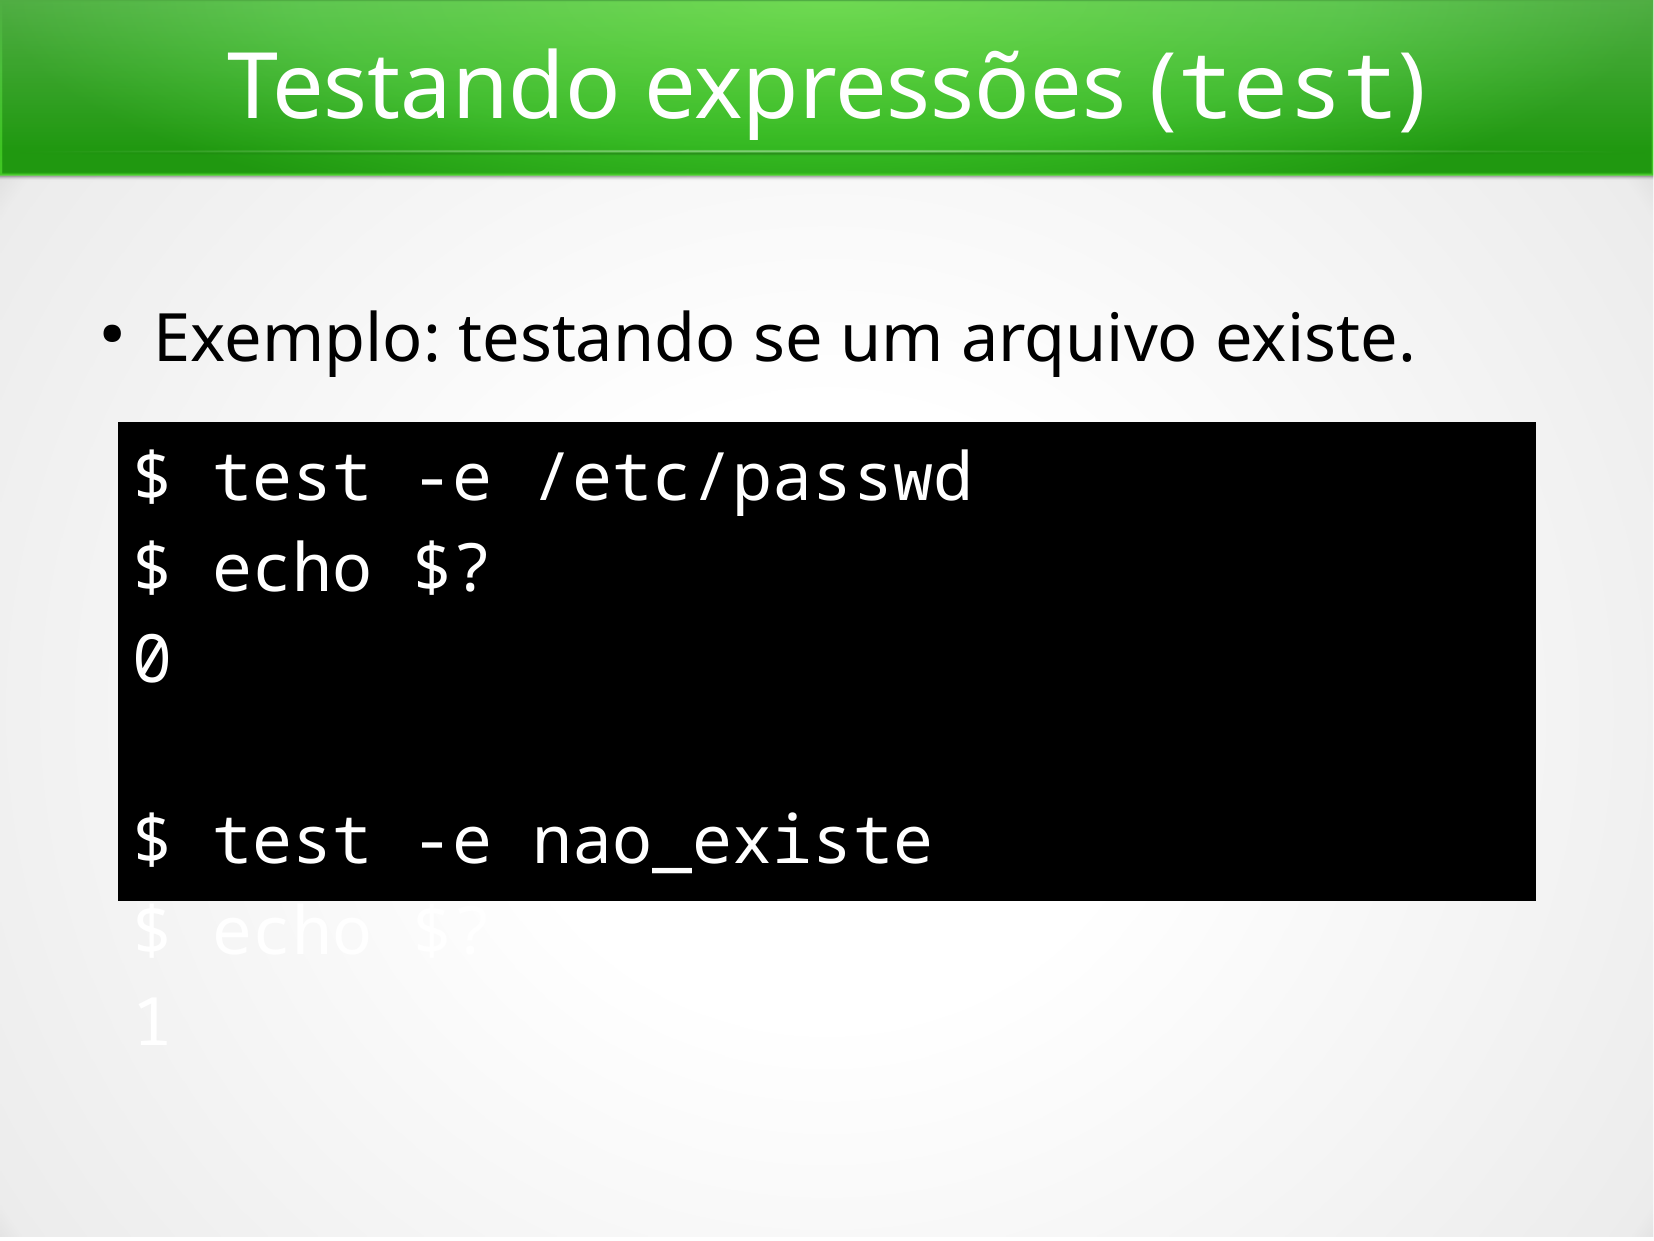

# Testando expressões (test)
Exemplo: testando se um arquivo existe.
$ test -e /etc/passwd
$ echo $?
0
$ test -e nao_existe
$ echo $?
1